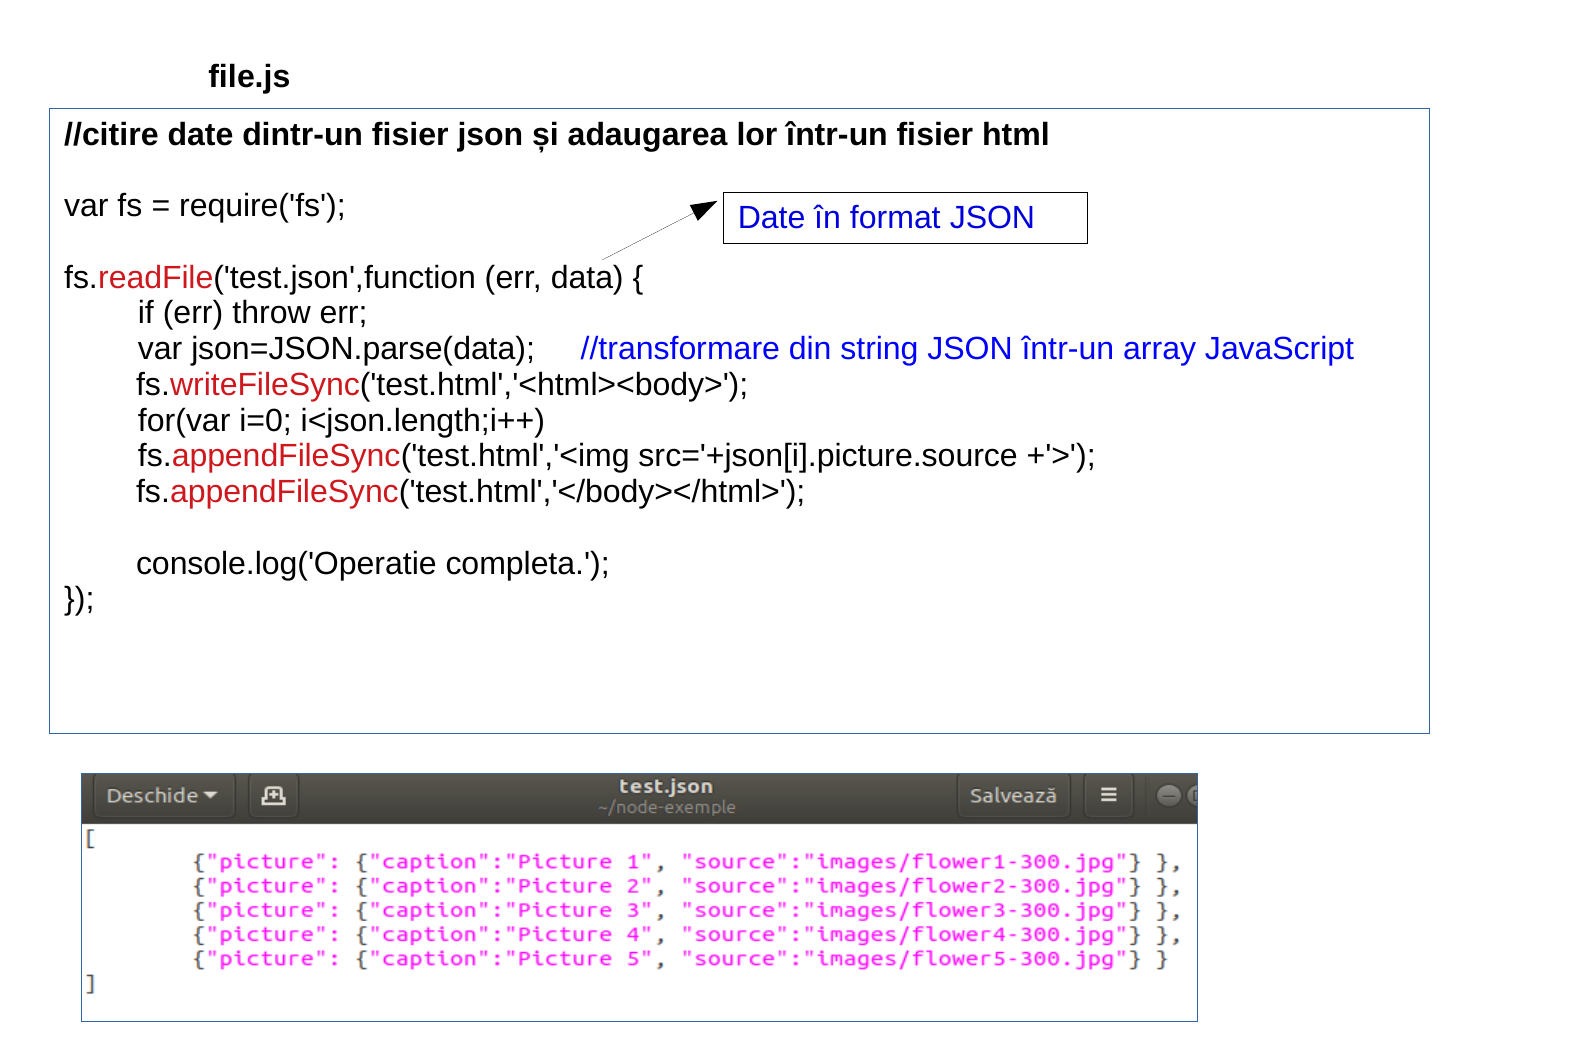

file.js
//citire date dintr-un fisier json și adaugarea lor într-un fisier html
var fs = require('fs');
fs.readFile('test.json',function (err, data) {
	if (err) throw err;
	var json=JSON.parse(data); //transformare din string JSON într-un array JavaScript
 fs.writeFileSync('test.html','<html><body>');
	for(var i=0; i<json.length;i++)
	fs.appendFileSync('test.html','<img src='+json[i].picture.source +'>');
 fs.appendFileSync('test.html','</body></html>');
 console.log('Operatie completa.');
});
Date în format JSON